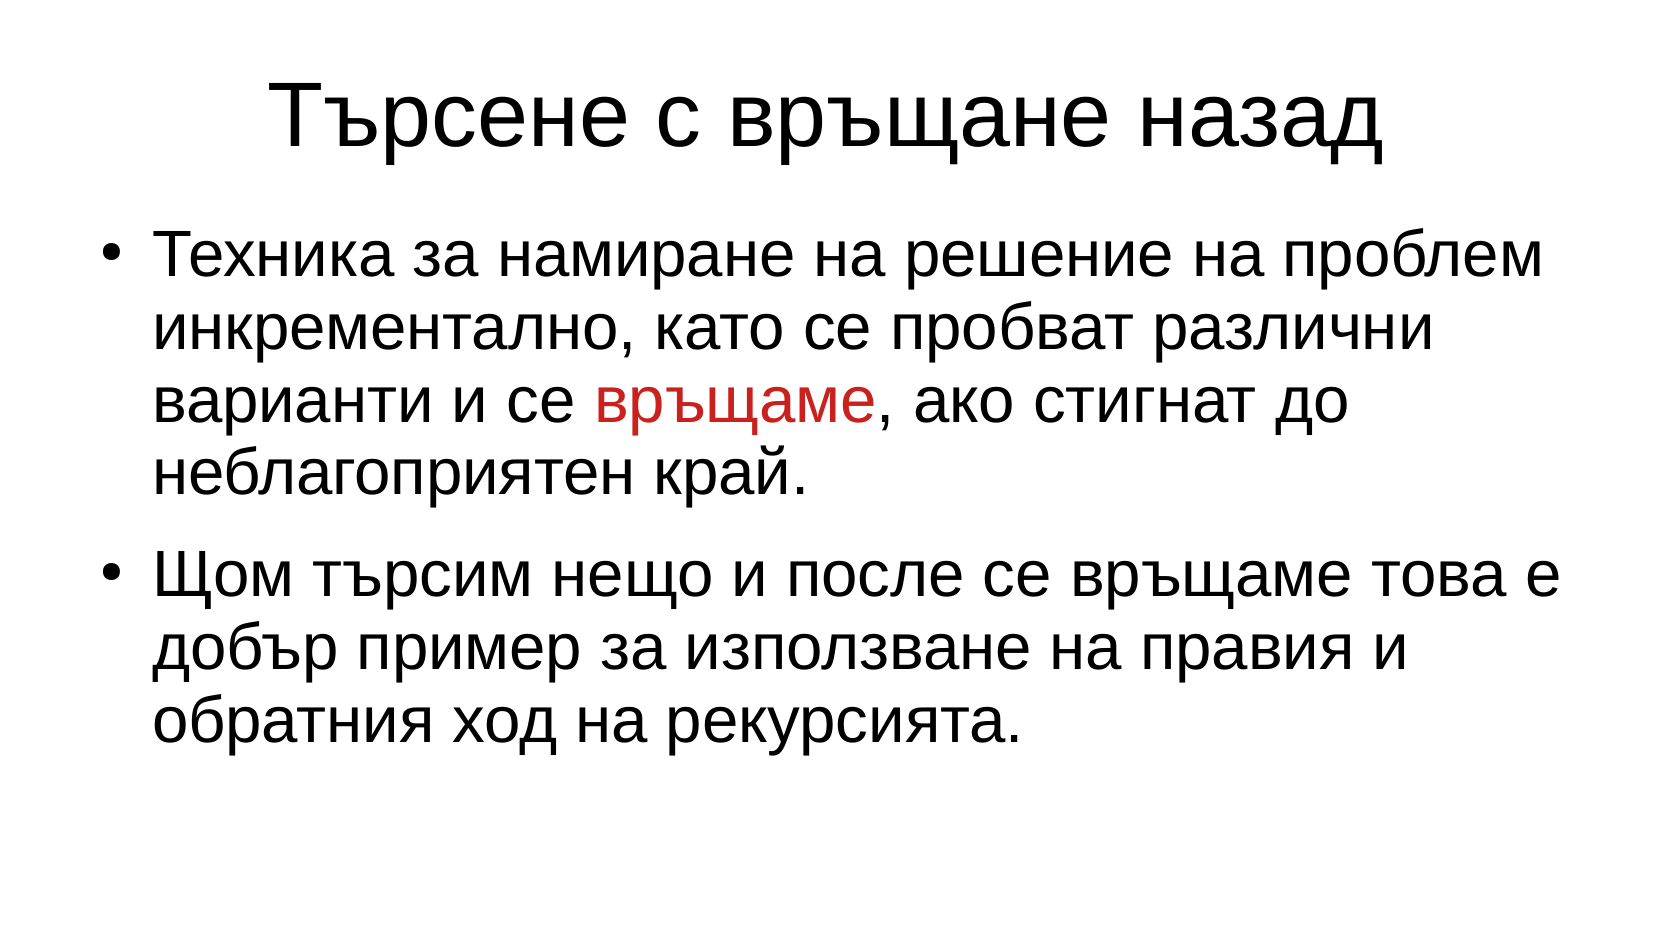

# Търсене с връщане назад
Техника за намиране на решение на проблем инкрементално, като се пробват различни варианти и се връщаме, ако стигнат до неблагоприятен край.
Щом търсим нещо и после се връщаме това е добър пример за използване на правия и обратния ход на рекурсията.